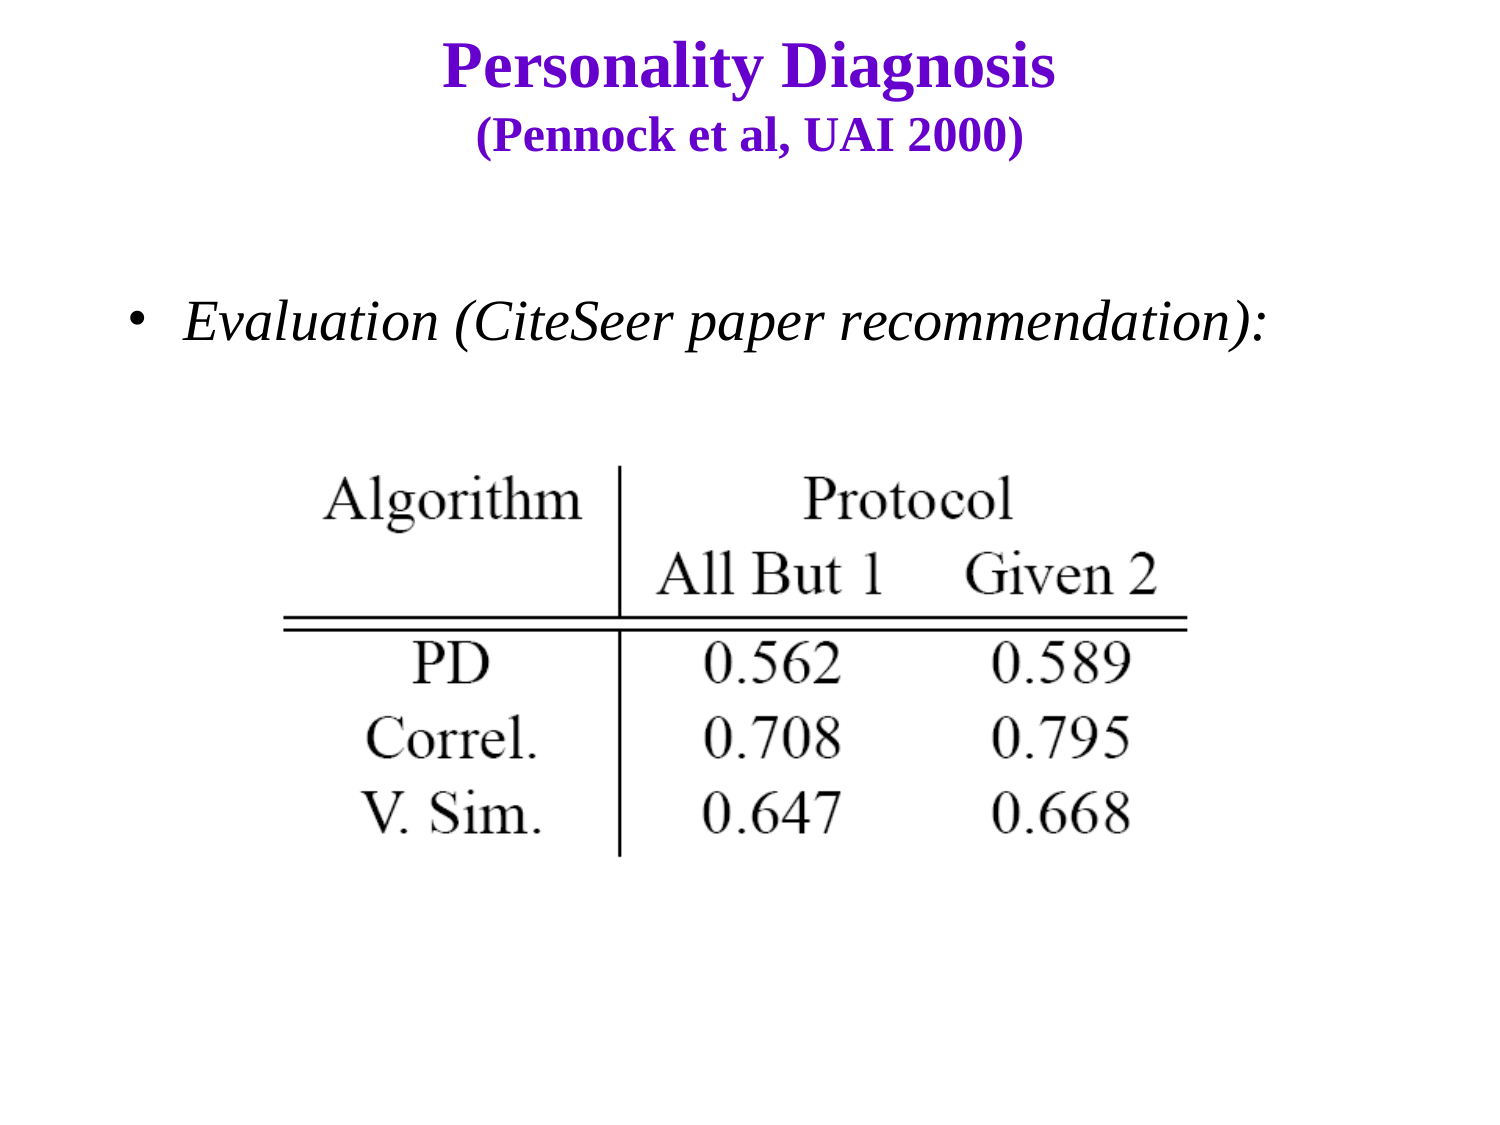

# Personality Diagnosis (Pennock et al, UAI 2000)
Evaluation (CiteSeer paper recommendation):